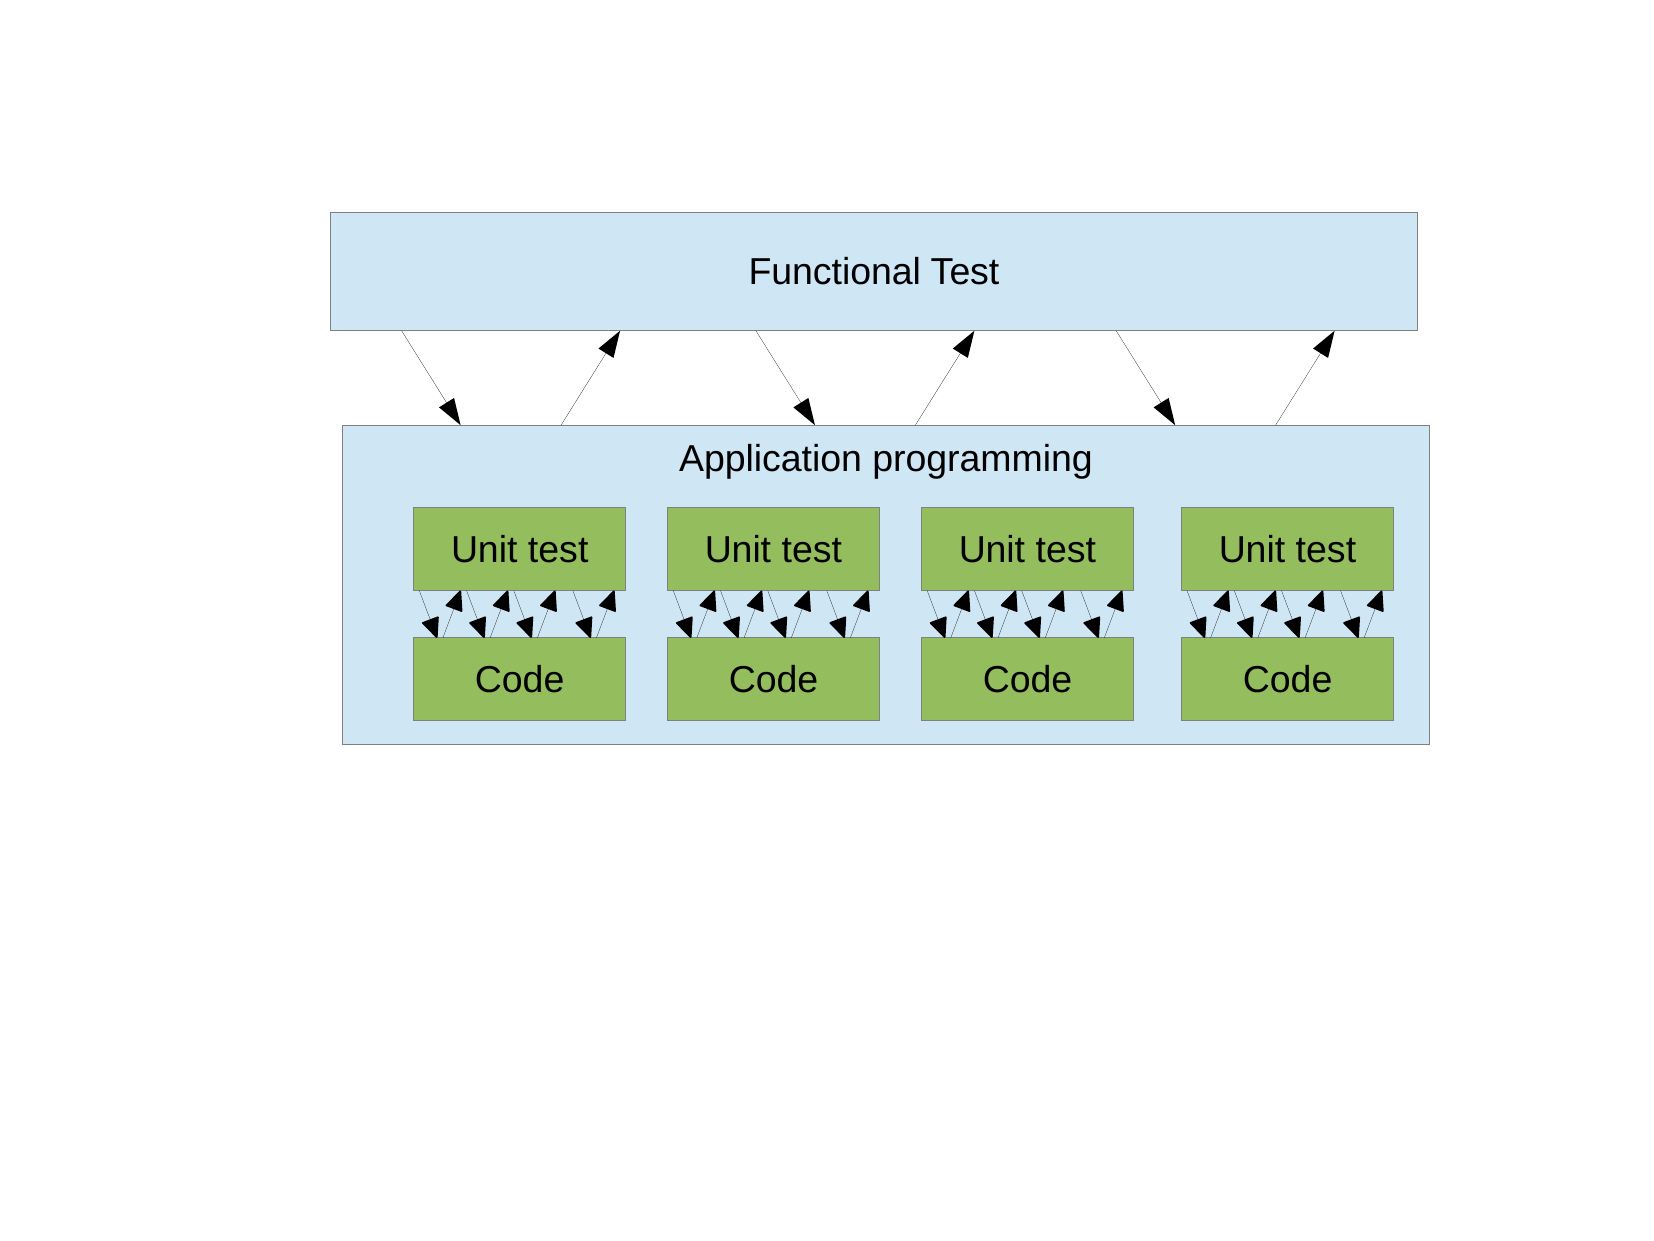

Functional Test
Application programming
Unit test
Unit test
Unit test
Unit test
Code
Code
Code
Code